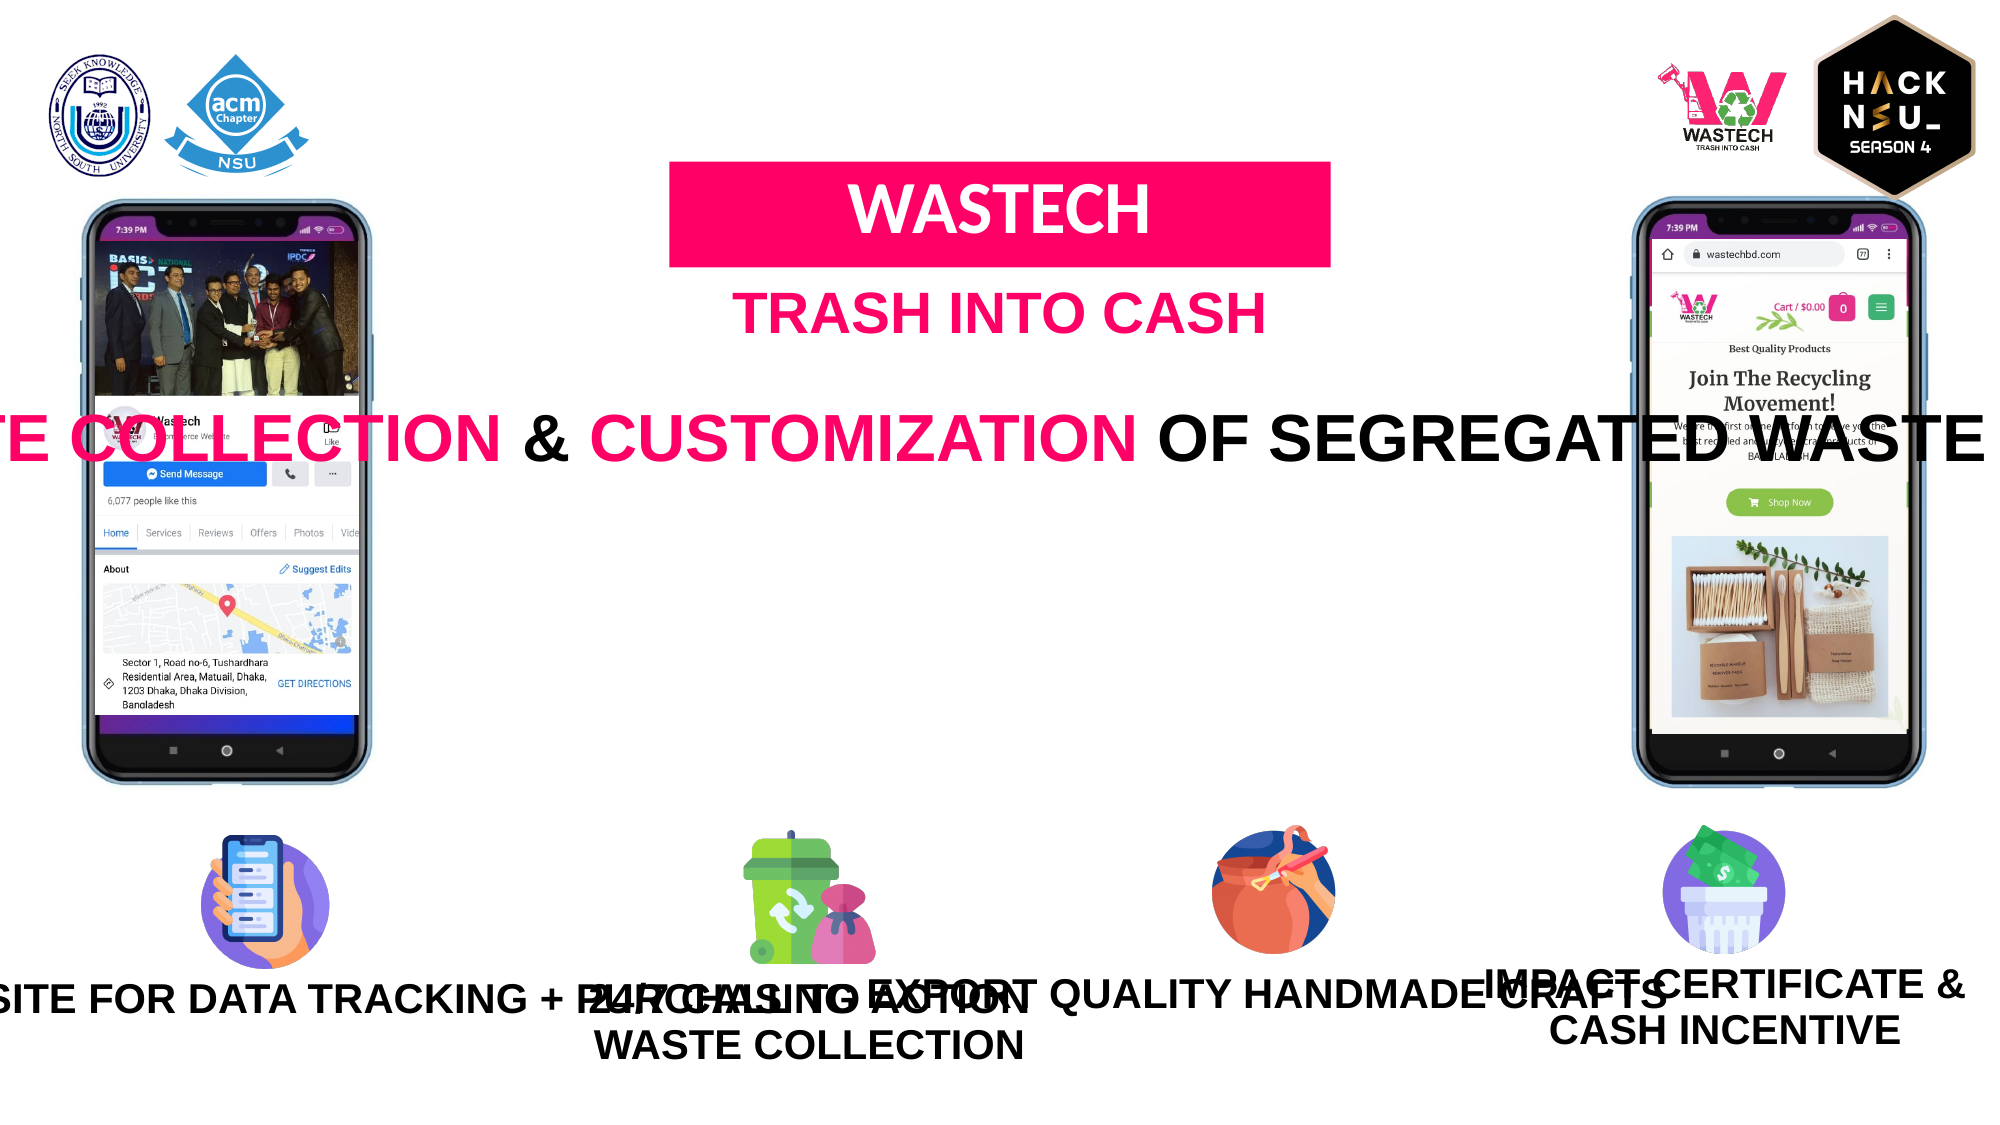

WASTECH
TRASH INTO CASH
ONE STOP SOLUTION FOR DEMAND WISE WASTE COLLECTION & CUSTOMIZATION OF SEGREGATED WASTE INTO UPCYCLED & RECYLABLE MERCHANDISE
IMPACT CERTIFICATE &
CASH INCENTIVE
EXPORT QUALITY HANDMADE CRAFTS
APPS & WEBSITE FOR DATA TRACKING + PURCHASING
24/7 CALL TO ACTION
WASTE COLLECTION